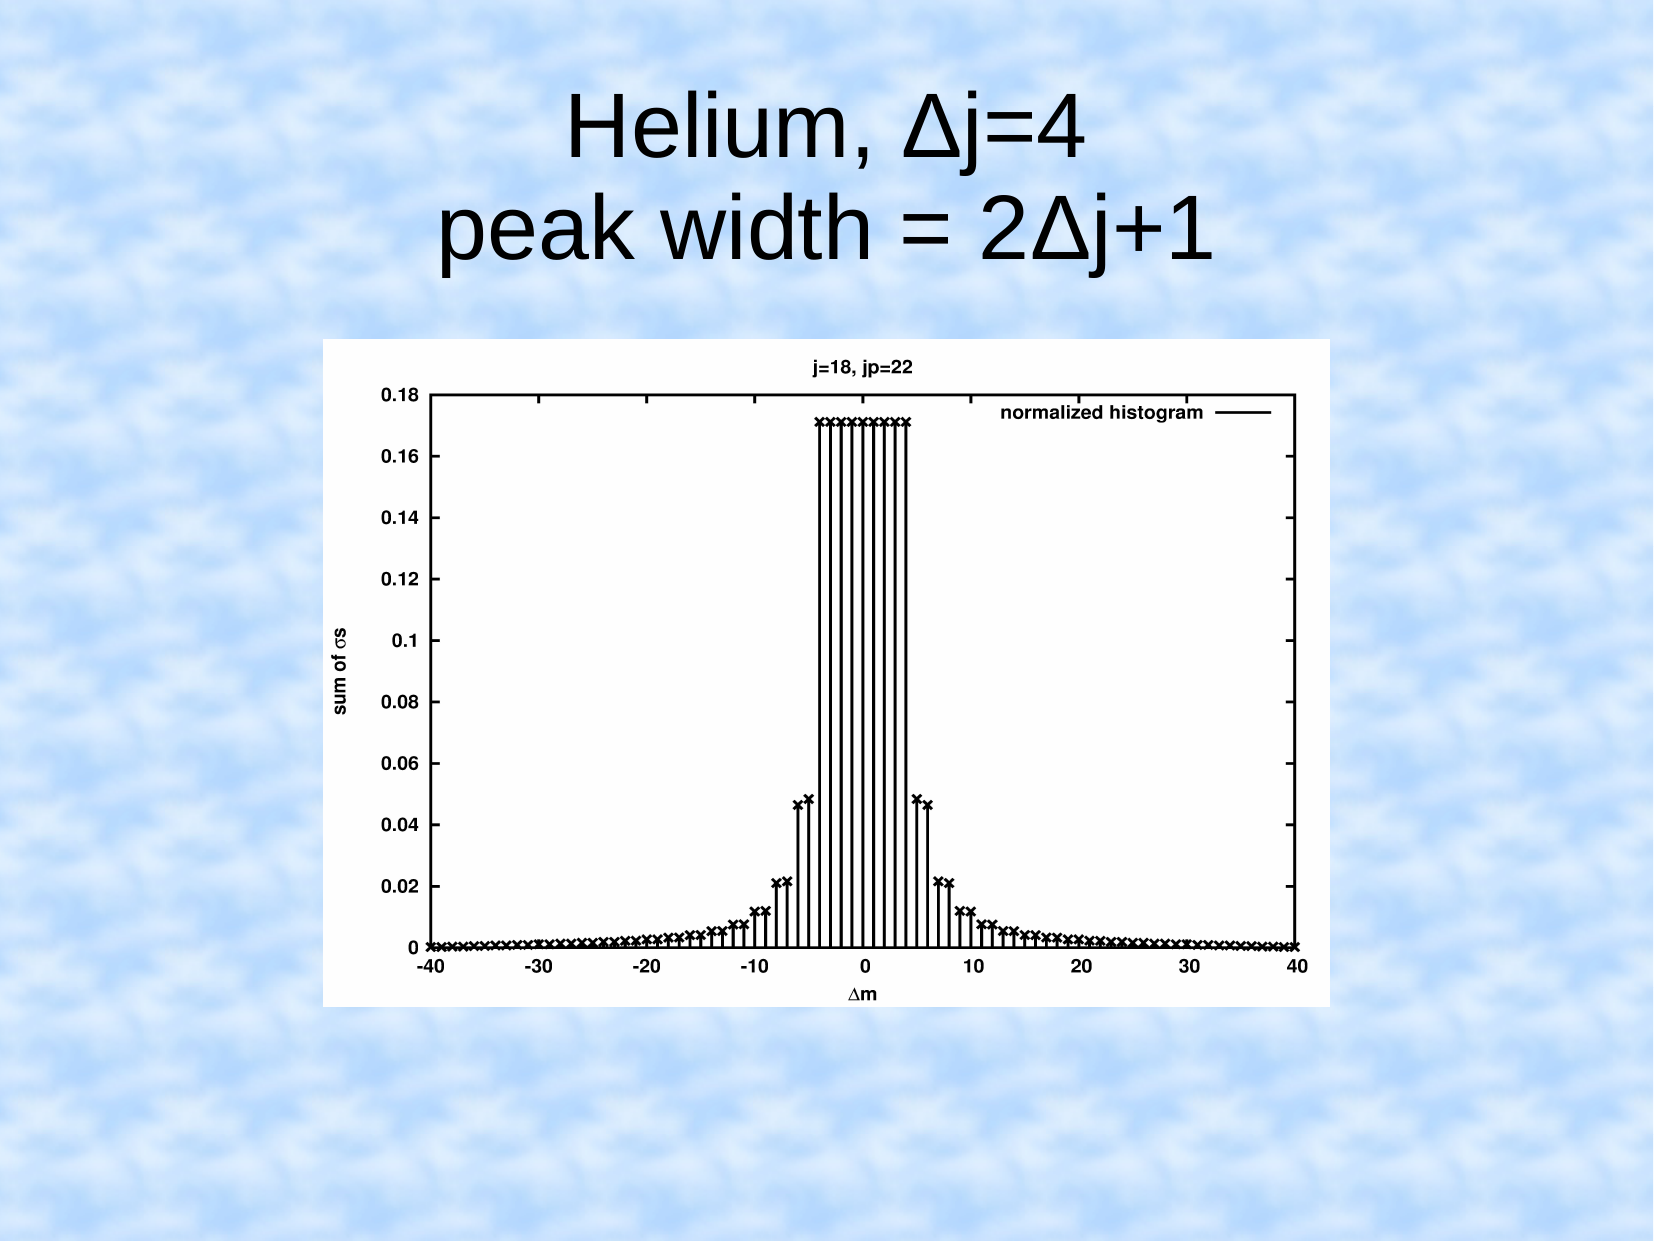

# Helium, Δj=4 peak width = 2Δj+1